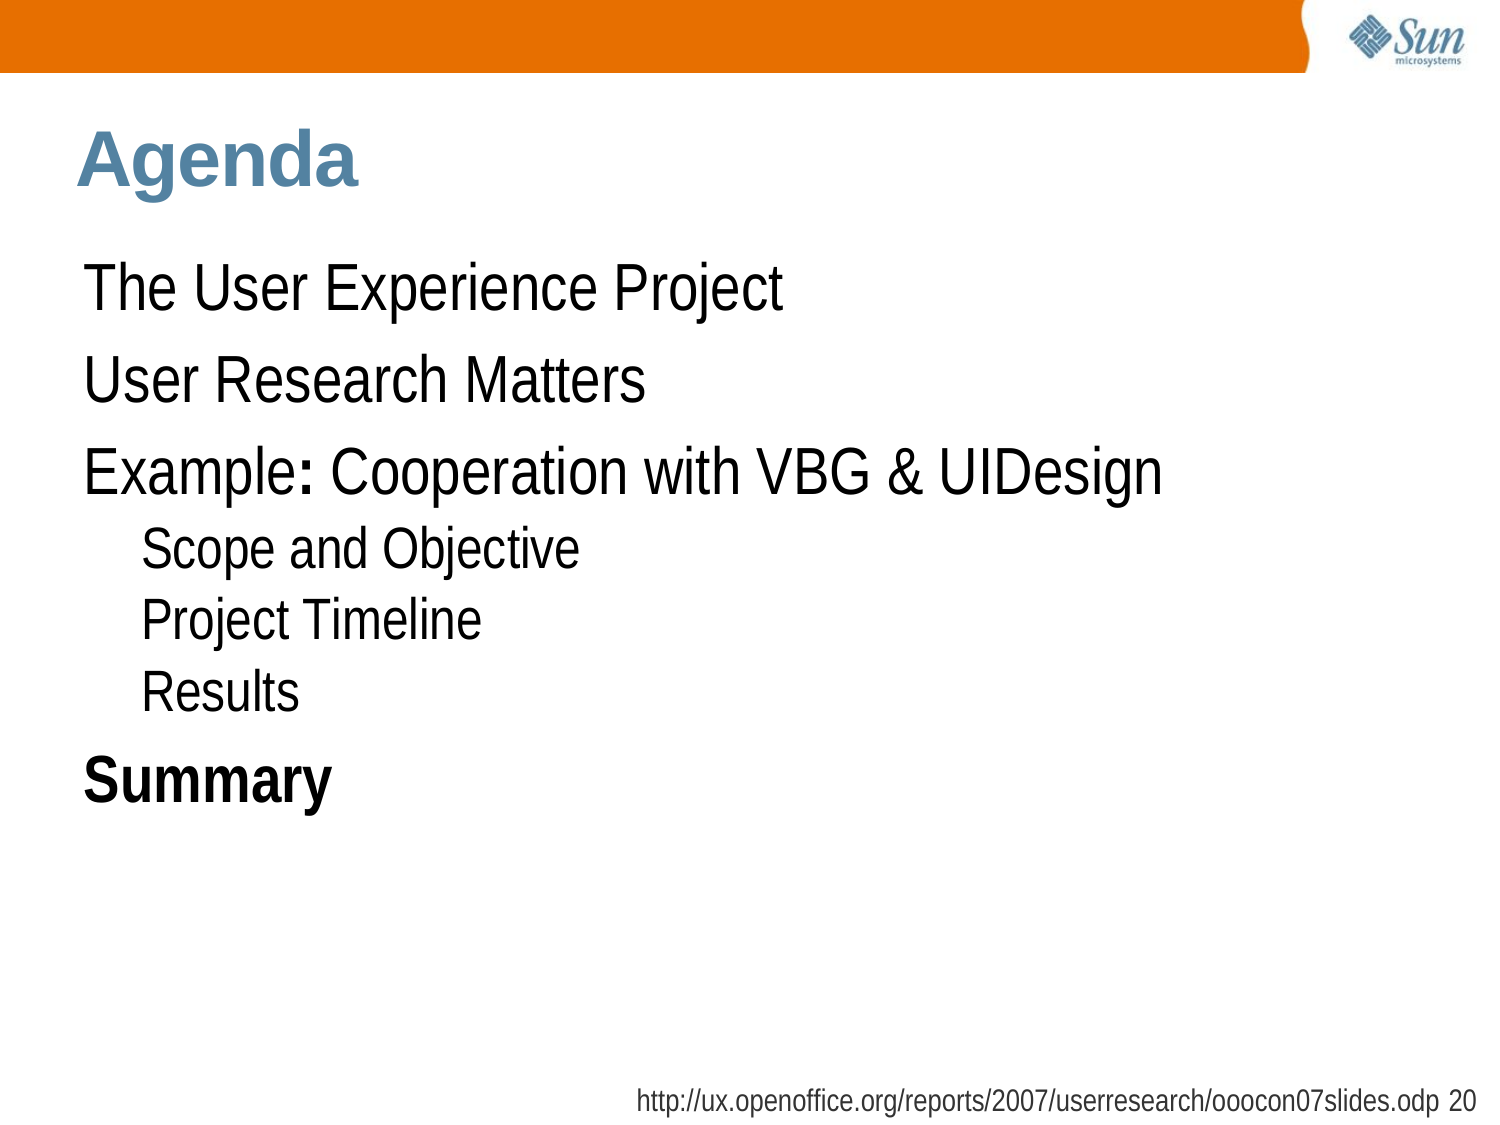

# Agenda
The User Experience Project
User Research Matters
Example: Cooperation with VBG & UIDesign
Scope and Objective
Project Timeline
Results
Summary